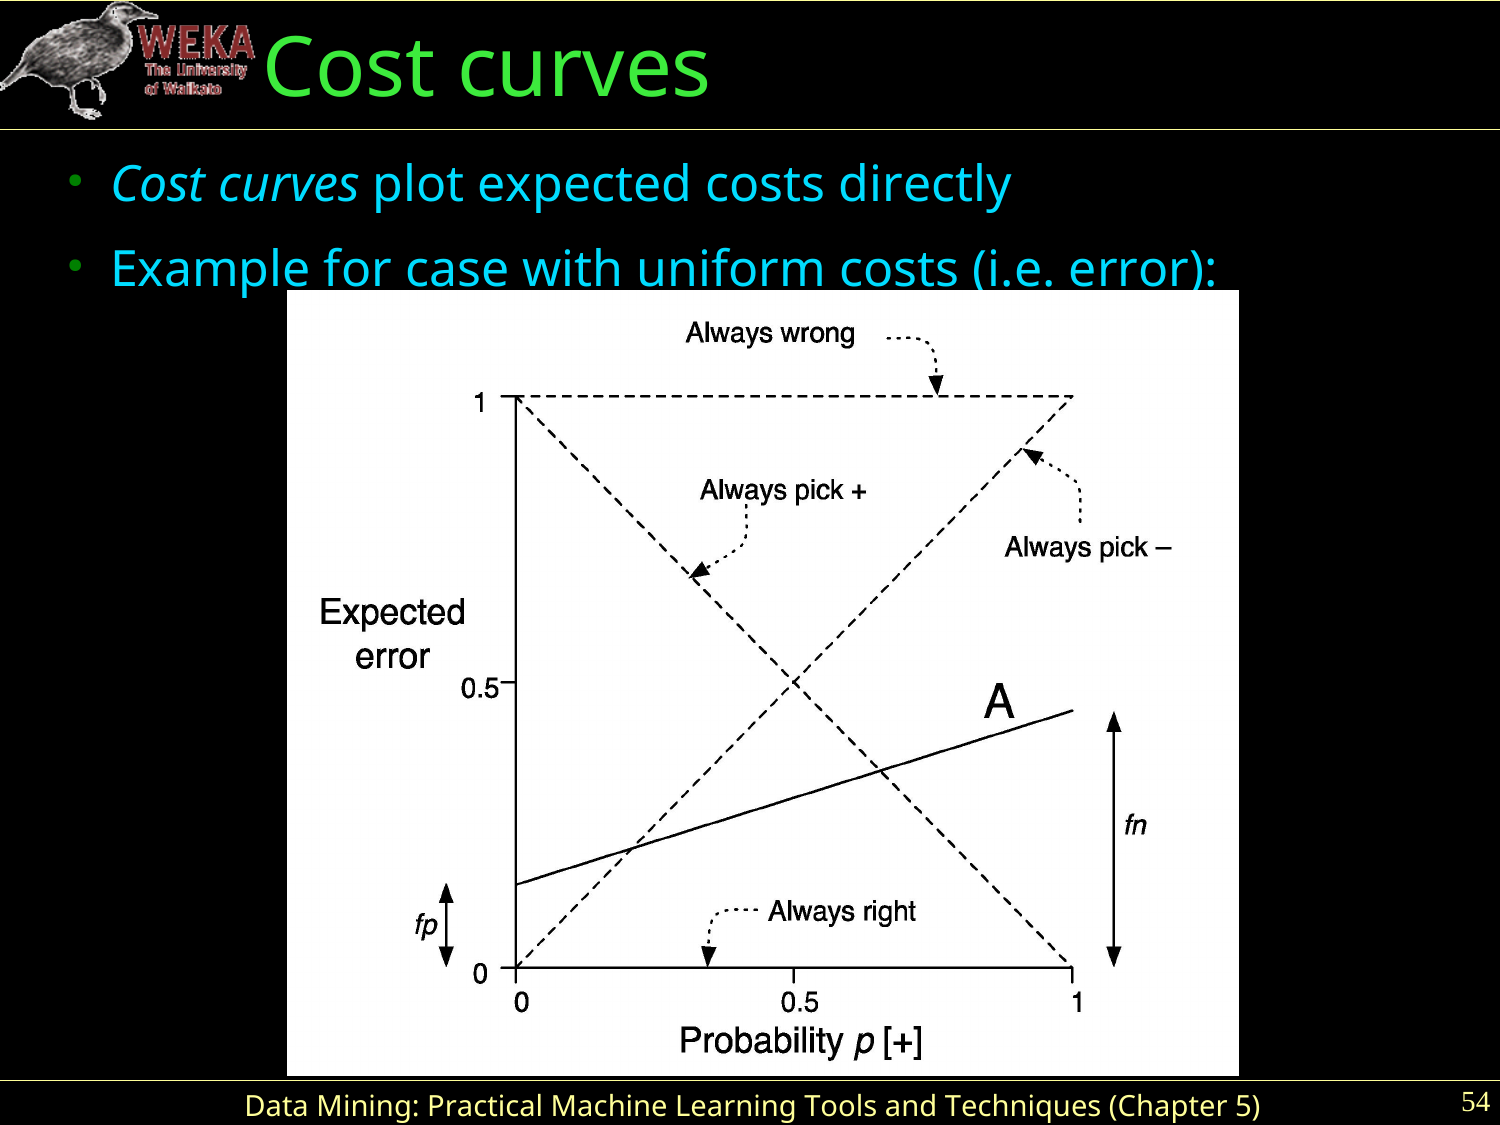

# Cost curves
Cost curves plot expected costs directly
Example for case with uniform costs (i.e. error):
Data Mining: Practical Machine Learning Tools and Techniques (Chapter 5)
54